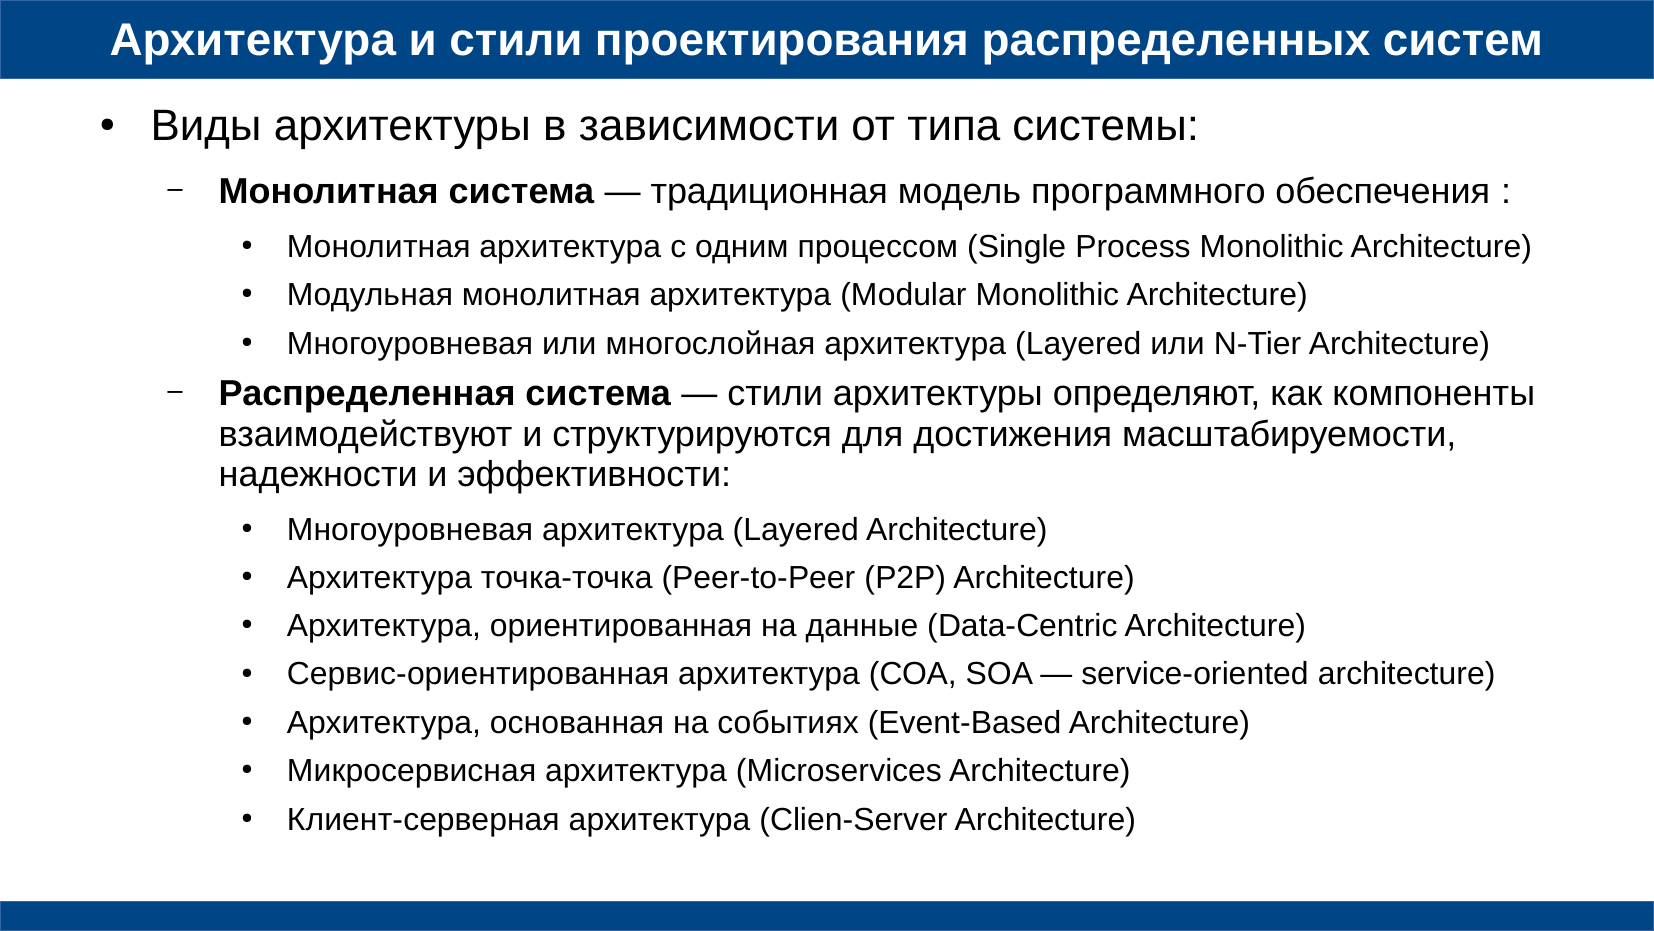

# Архитектура и стили проектирования распределенных систем
Виды архитектуры в зависимости от типа системы:
Монолитная система — традиционная модель программного обеспечения :
Монолитная архитектура с одним процессом (Single Process Monolithic Architecture)
Модульная монолитная архитектура (Modular Monolithic Architecture)
Многоуровневая или многослойная архитектура (Layered или N-Tier Architecture)
Распределенная система — стили архитектуры определяют, как компоненты взаимодействуют и структурируются для достижения масштабируемости, надежности и эффективности:
Многоуровневая архитектура (Layered Architecture)
Архитектура точка-точка (Peer-to-Peer (P2P) Architecture)
Архитектура, ориентированная на данные (Data-Centric Architecture)
Сервис-ориентированная архитектура (СОА, SOA — service-oriented architecture)
Архитектура, основанная на событиях (Event-Based Architecture)
Микросервисная архитектура (Microservices Architecture)
Клиент-серверная архитектура (Clien-Server Architecture)